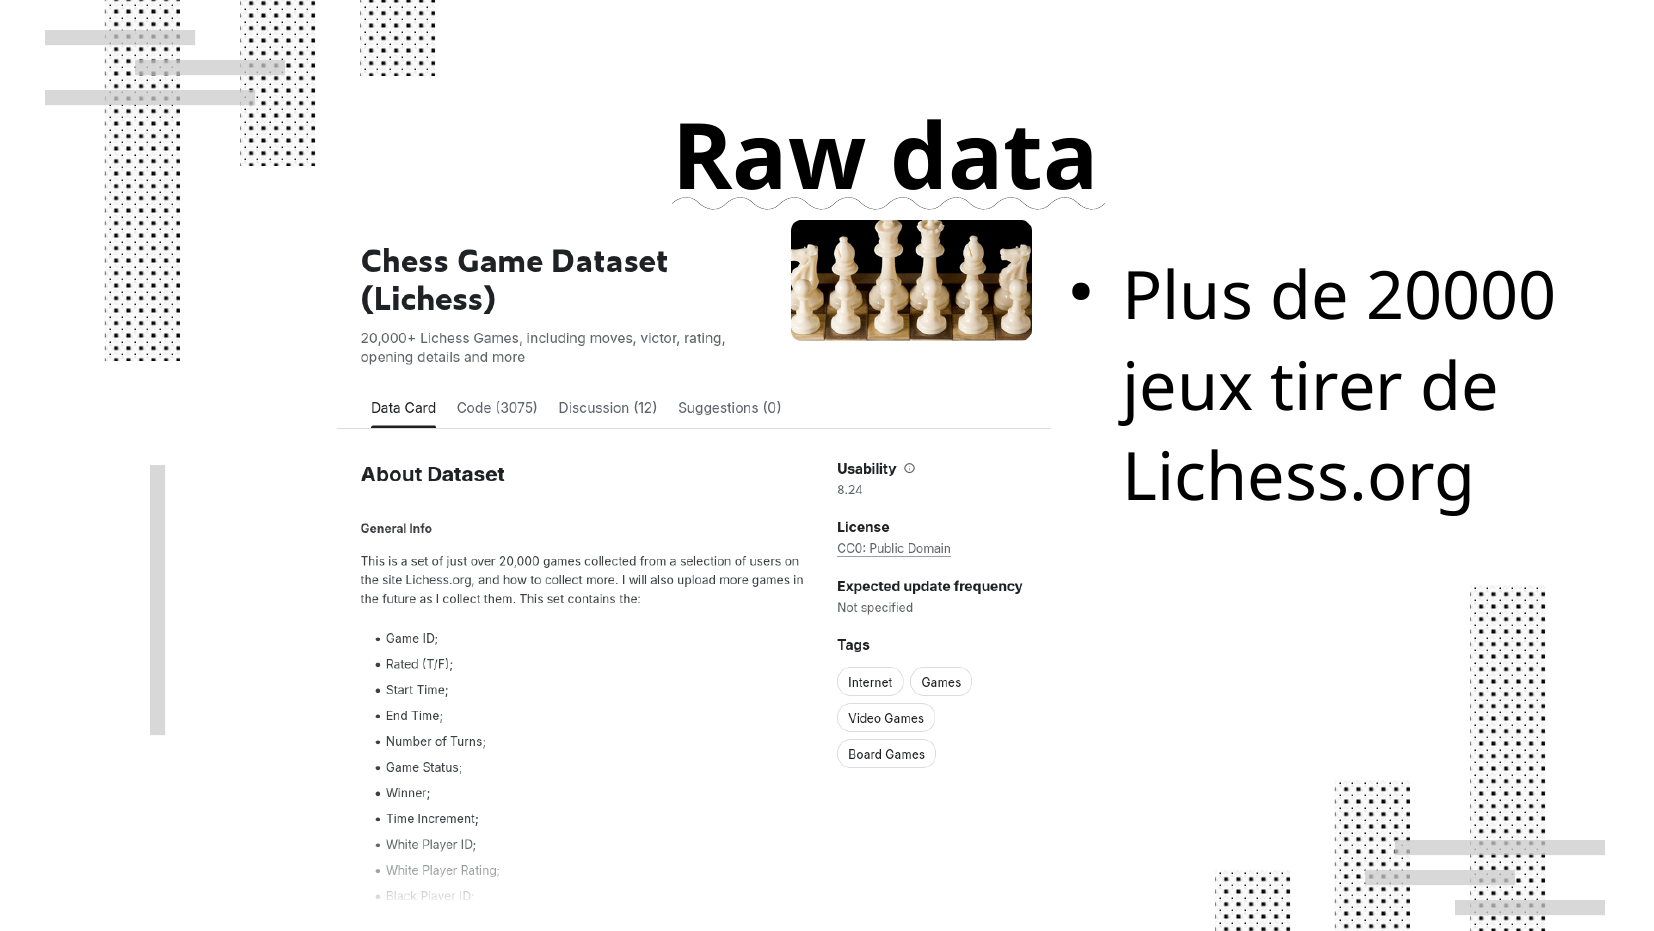

# Raw data
Plus de 20000 jeux tirer de Lichess.org